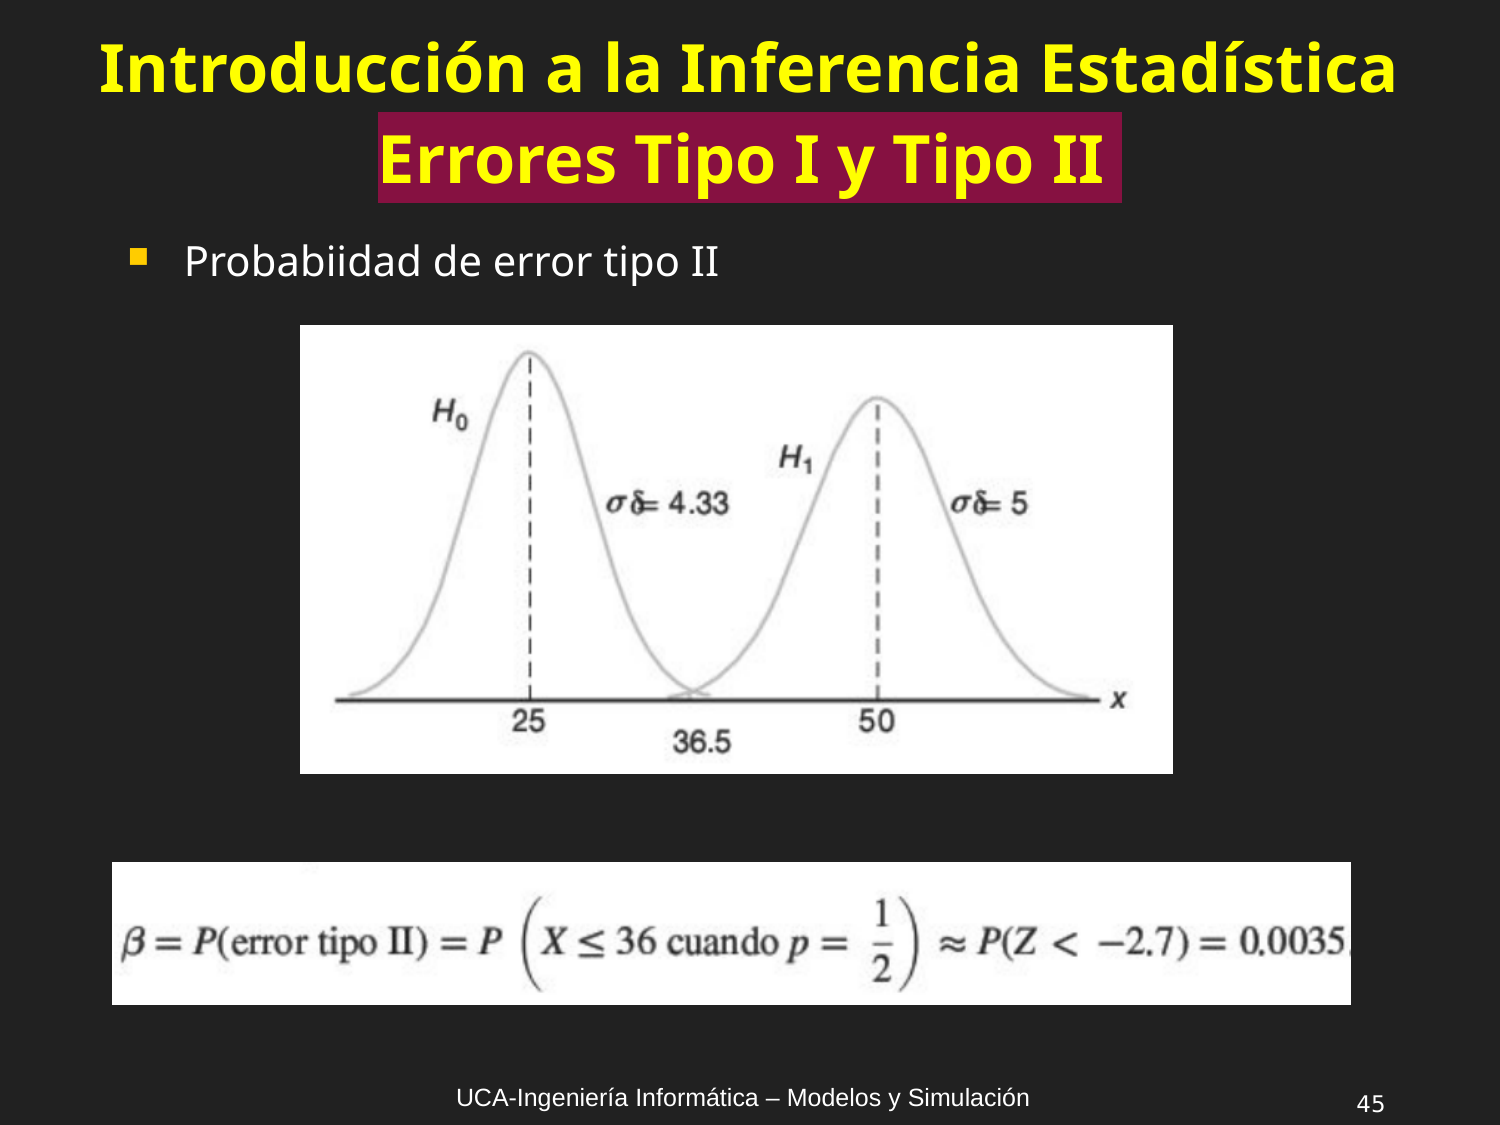

# Introducción a la Inferencia Estadística Errores Tipo I y Tipo II
Probabiidad de error tipo II